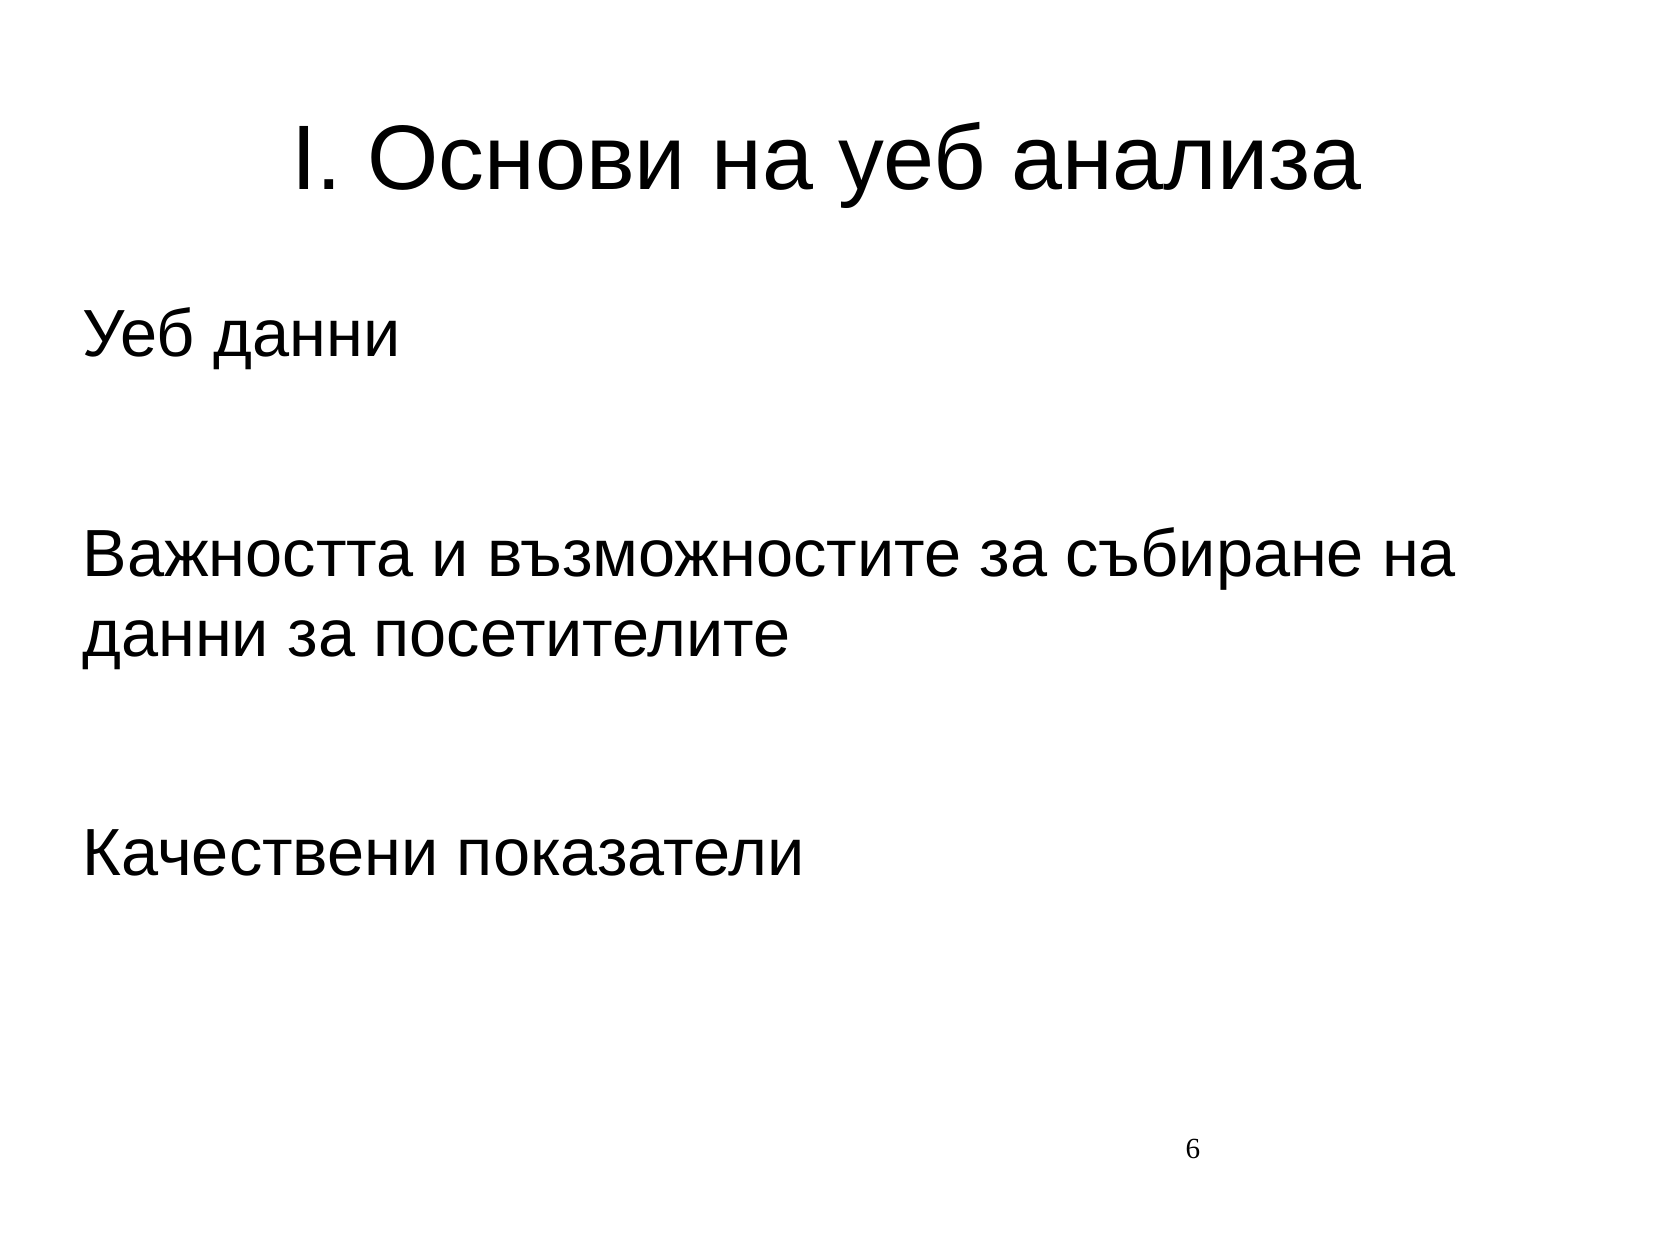

# I. Основи на уеб анализа
Уеб данни
Важността и възможностите за събиране на данни за посетителите
Качествени показатели
4